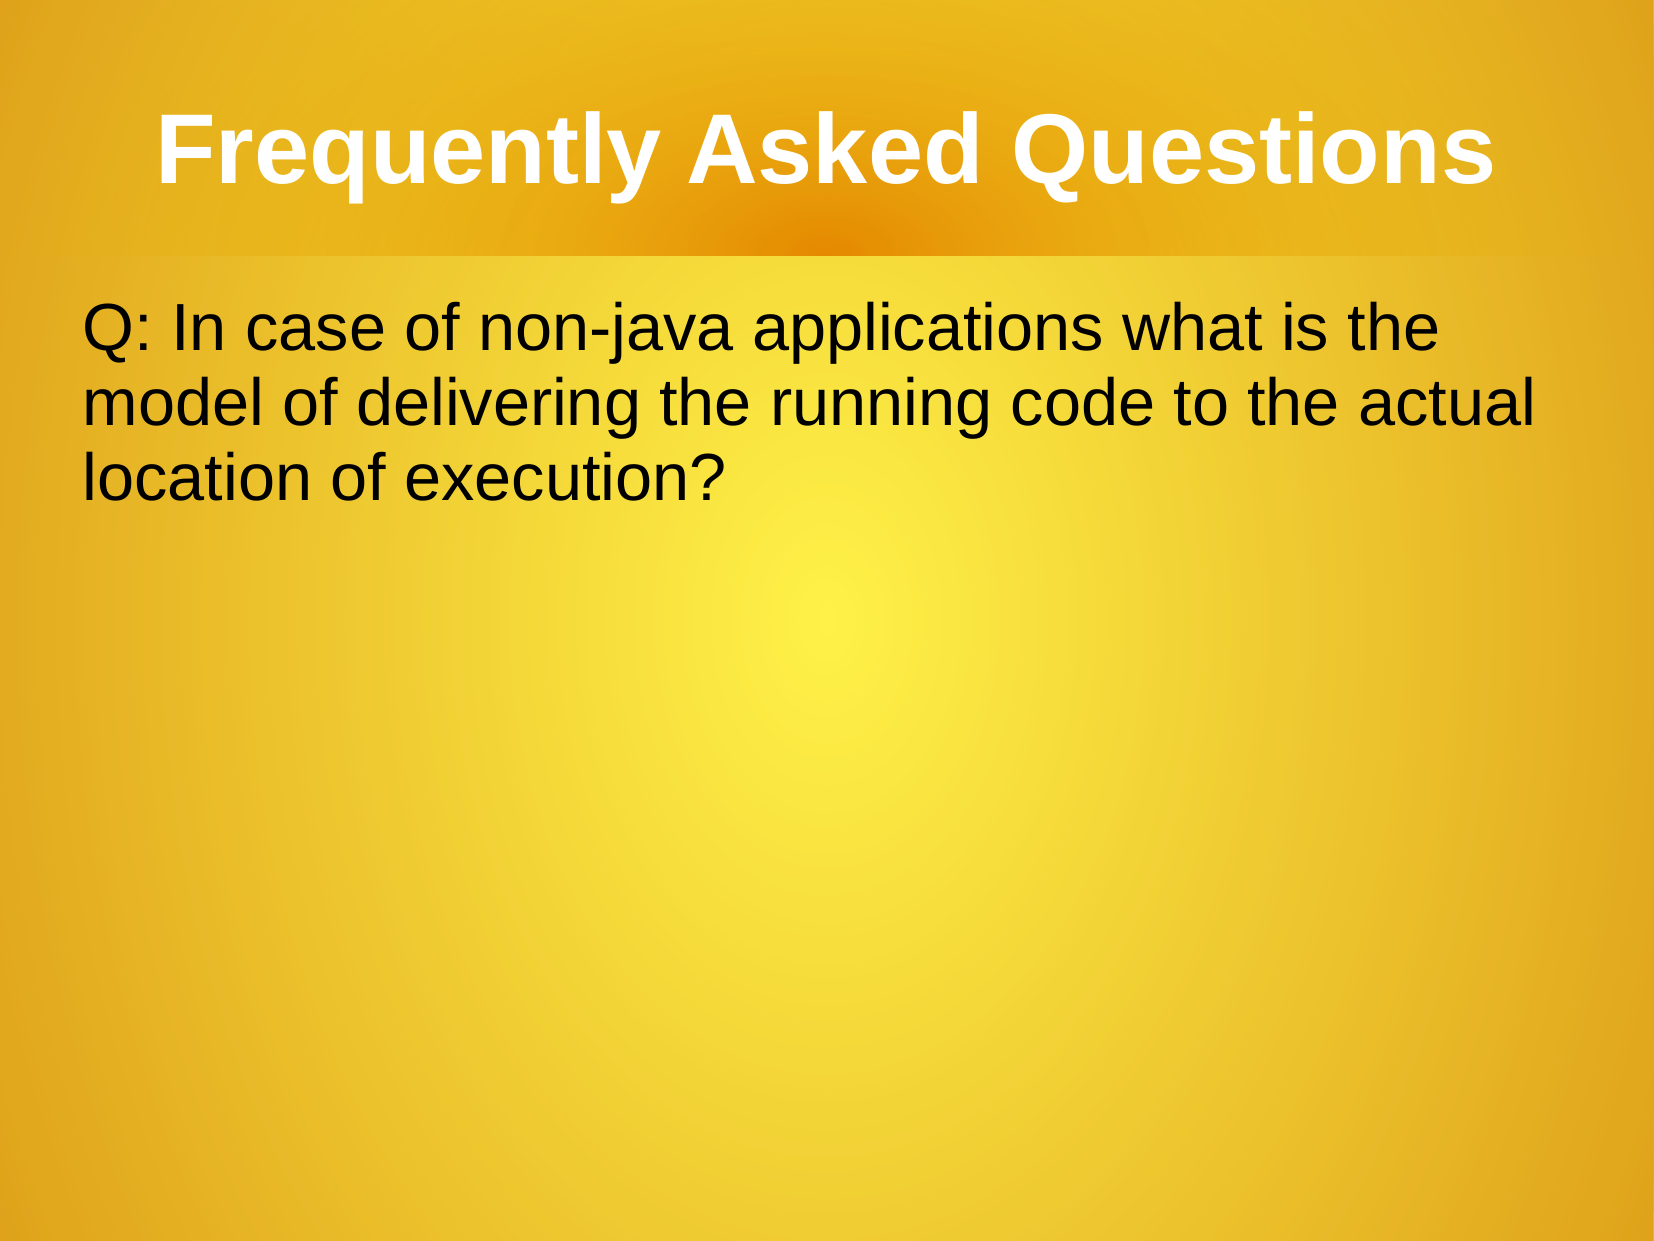

# Frequently Asked Questions
Q: In case of non-java applications what is the model of delivering the running code to the actual location of execution?